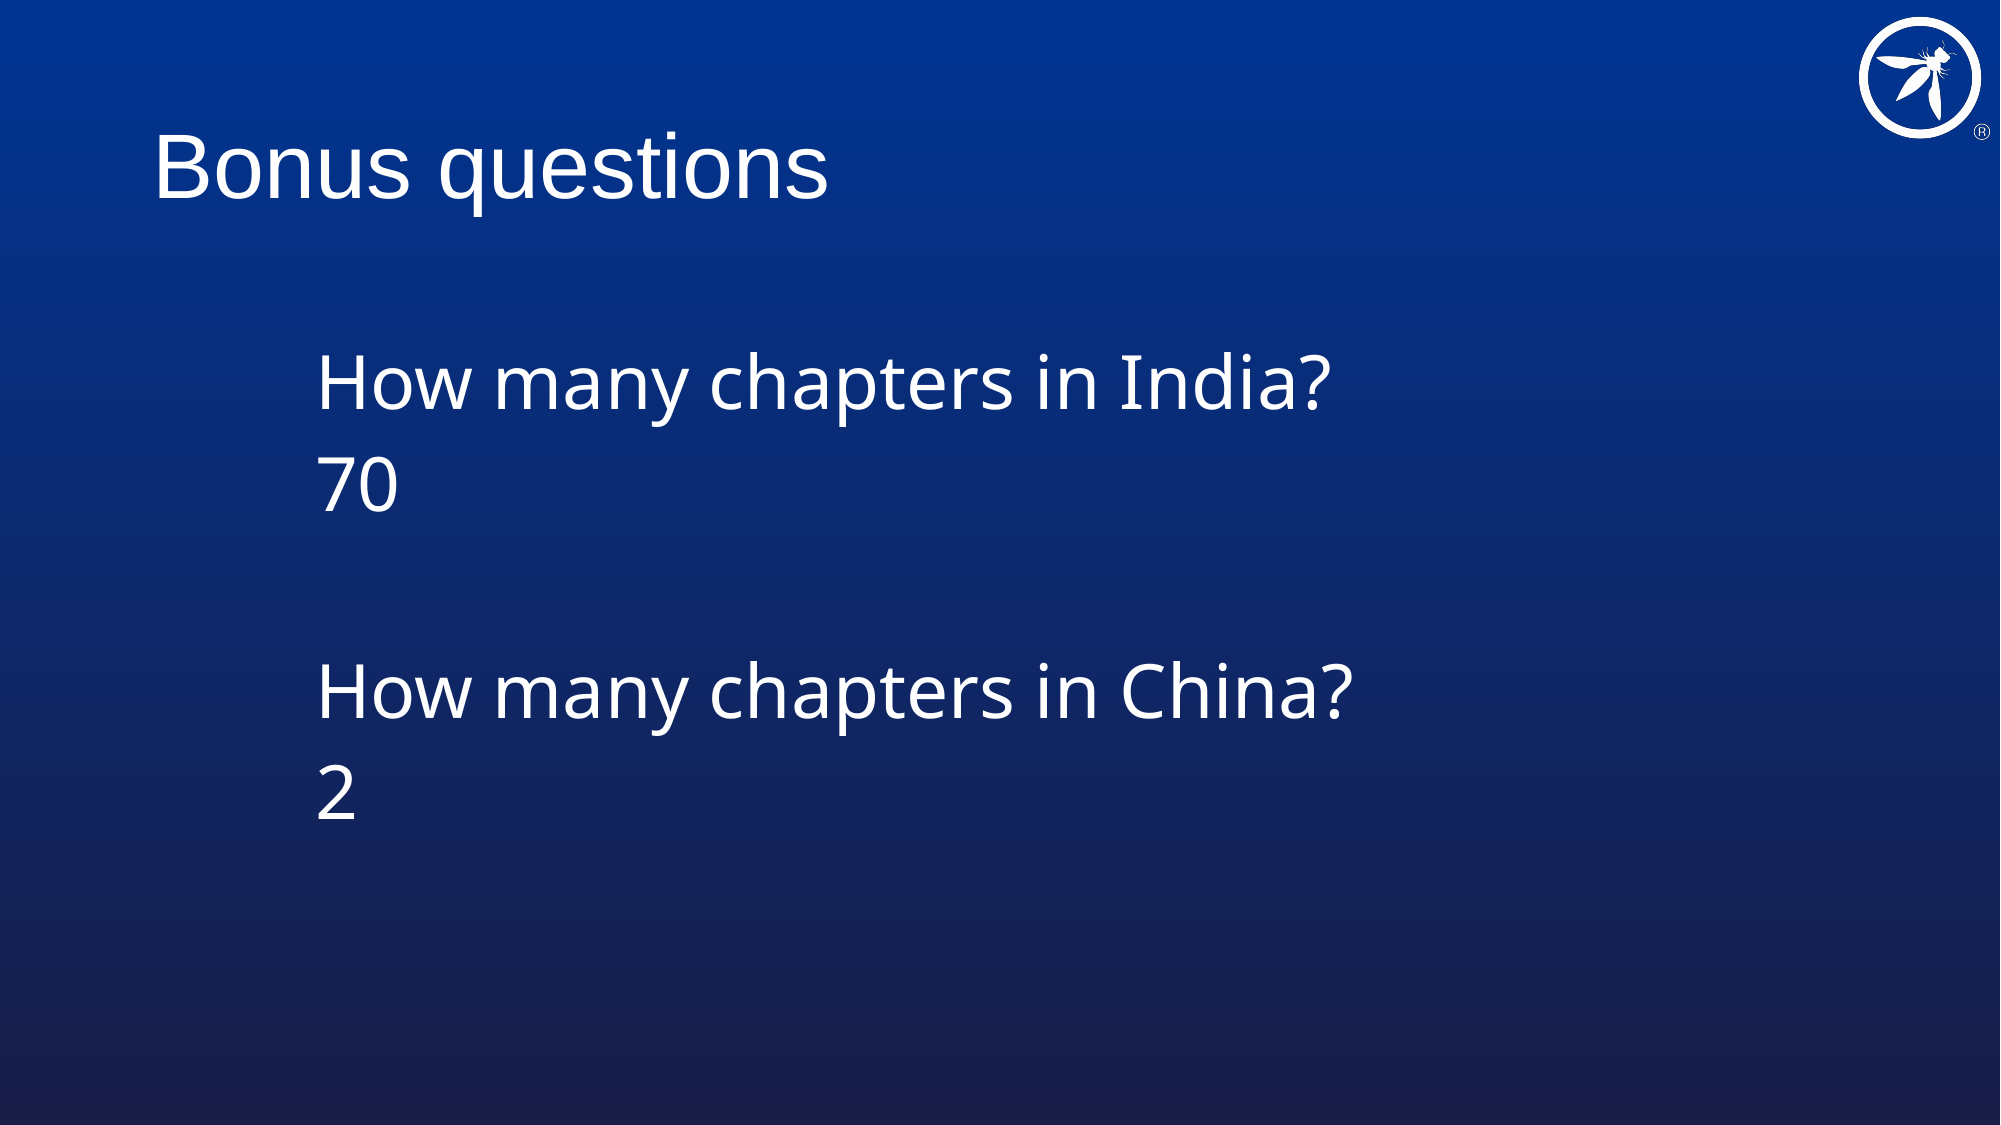

# Bonus questions
How many chapters in India?
70
How many chapters in China?
2